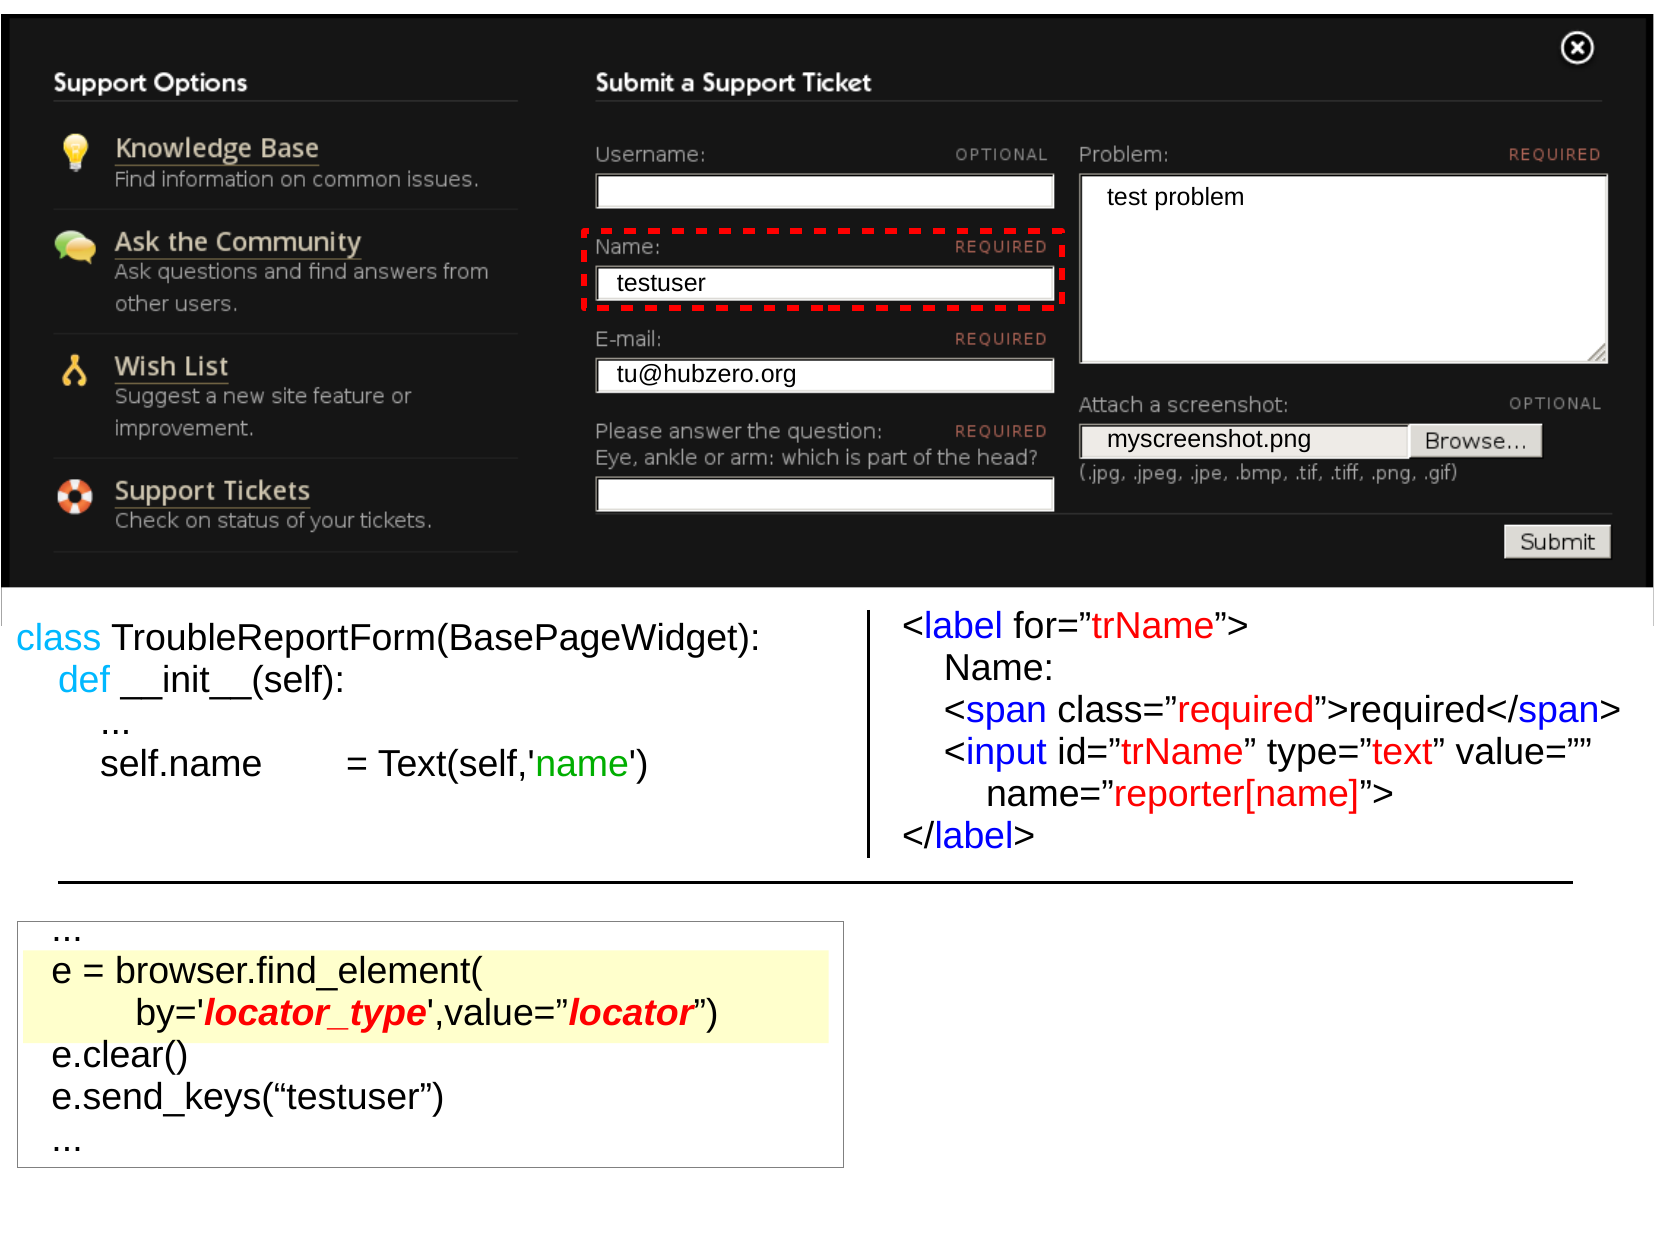

test problem
testuser
tu@hubzero.org
myscreenshot.png
<label for=”trName”>
 Name:
 <span class=”required”>required</span>
 <input id=”trName” type=”text” value=””
 name=”reporter[name]”>
</label>
class TroubleReportForm(BasePageWidget):
 def __init__(self):
 ...
 self.name = Text(self,'name')
...
e = browser.find_element(
 by='locator_type',value=”locator”)
e.clear()
e.send_keys(“testuser”)
...